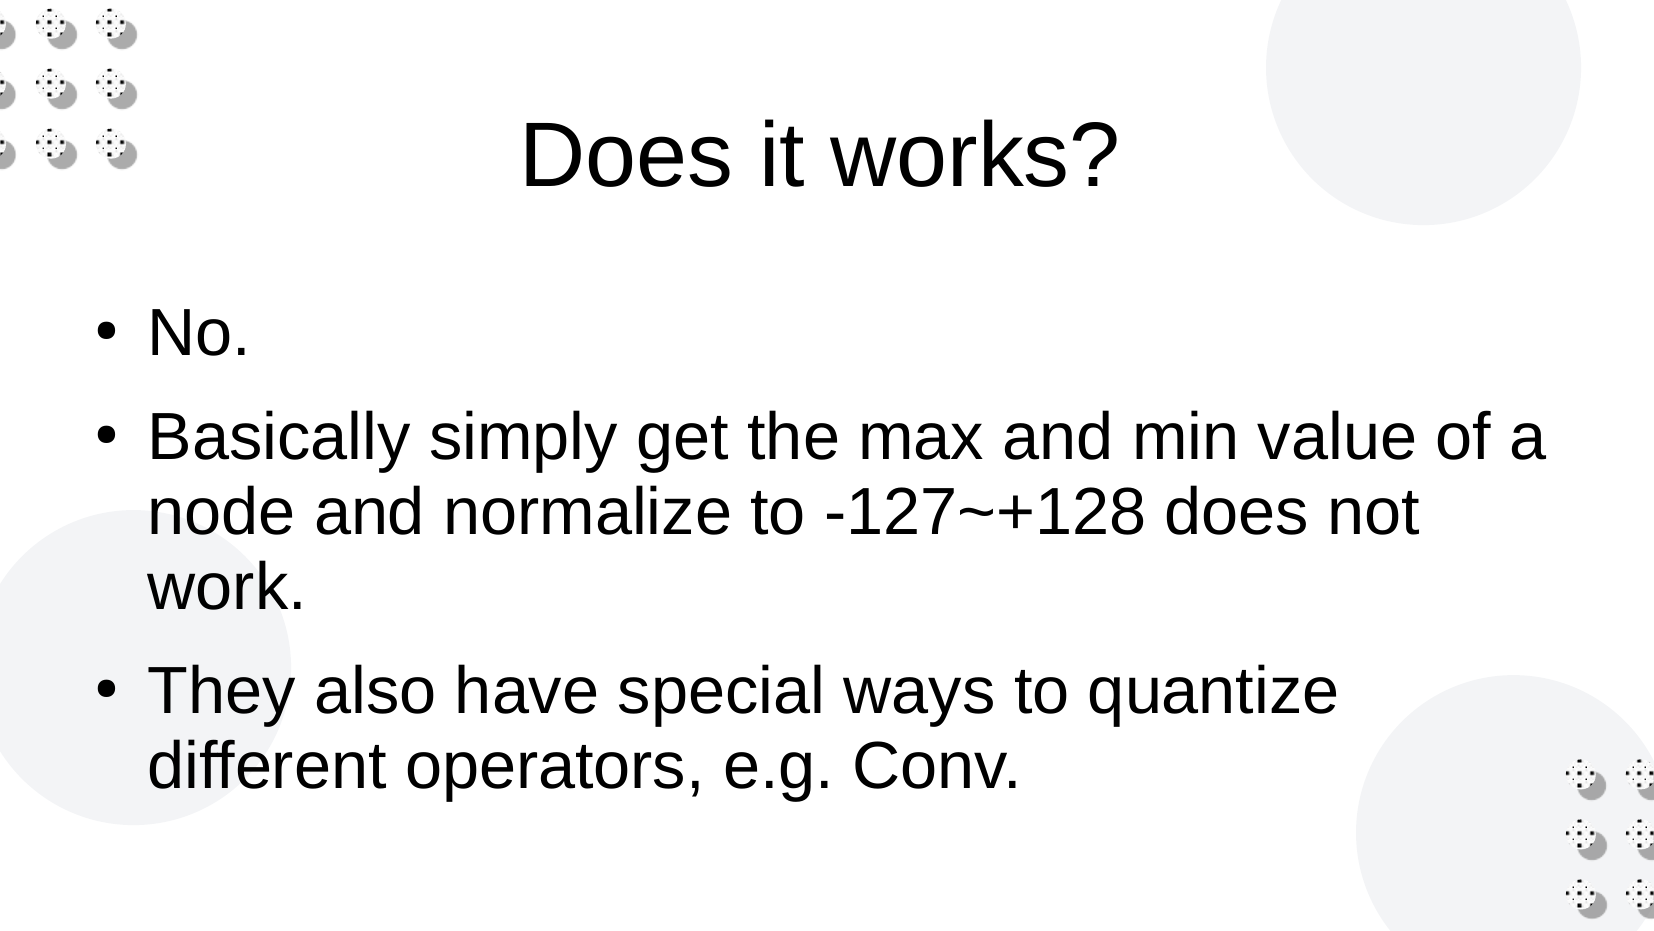

# Does it works?
No.
Basically simply get the max and min value of a node and normalize to -127~+128 does not work.
They also have special ways to quantize different operators, e.g. Conv.